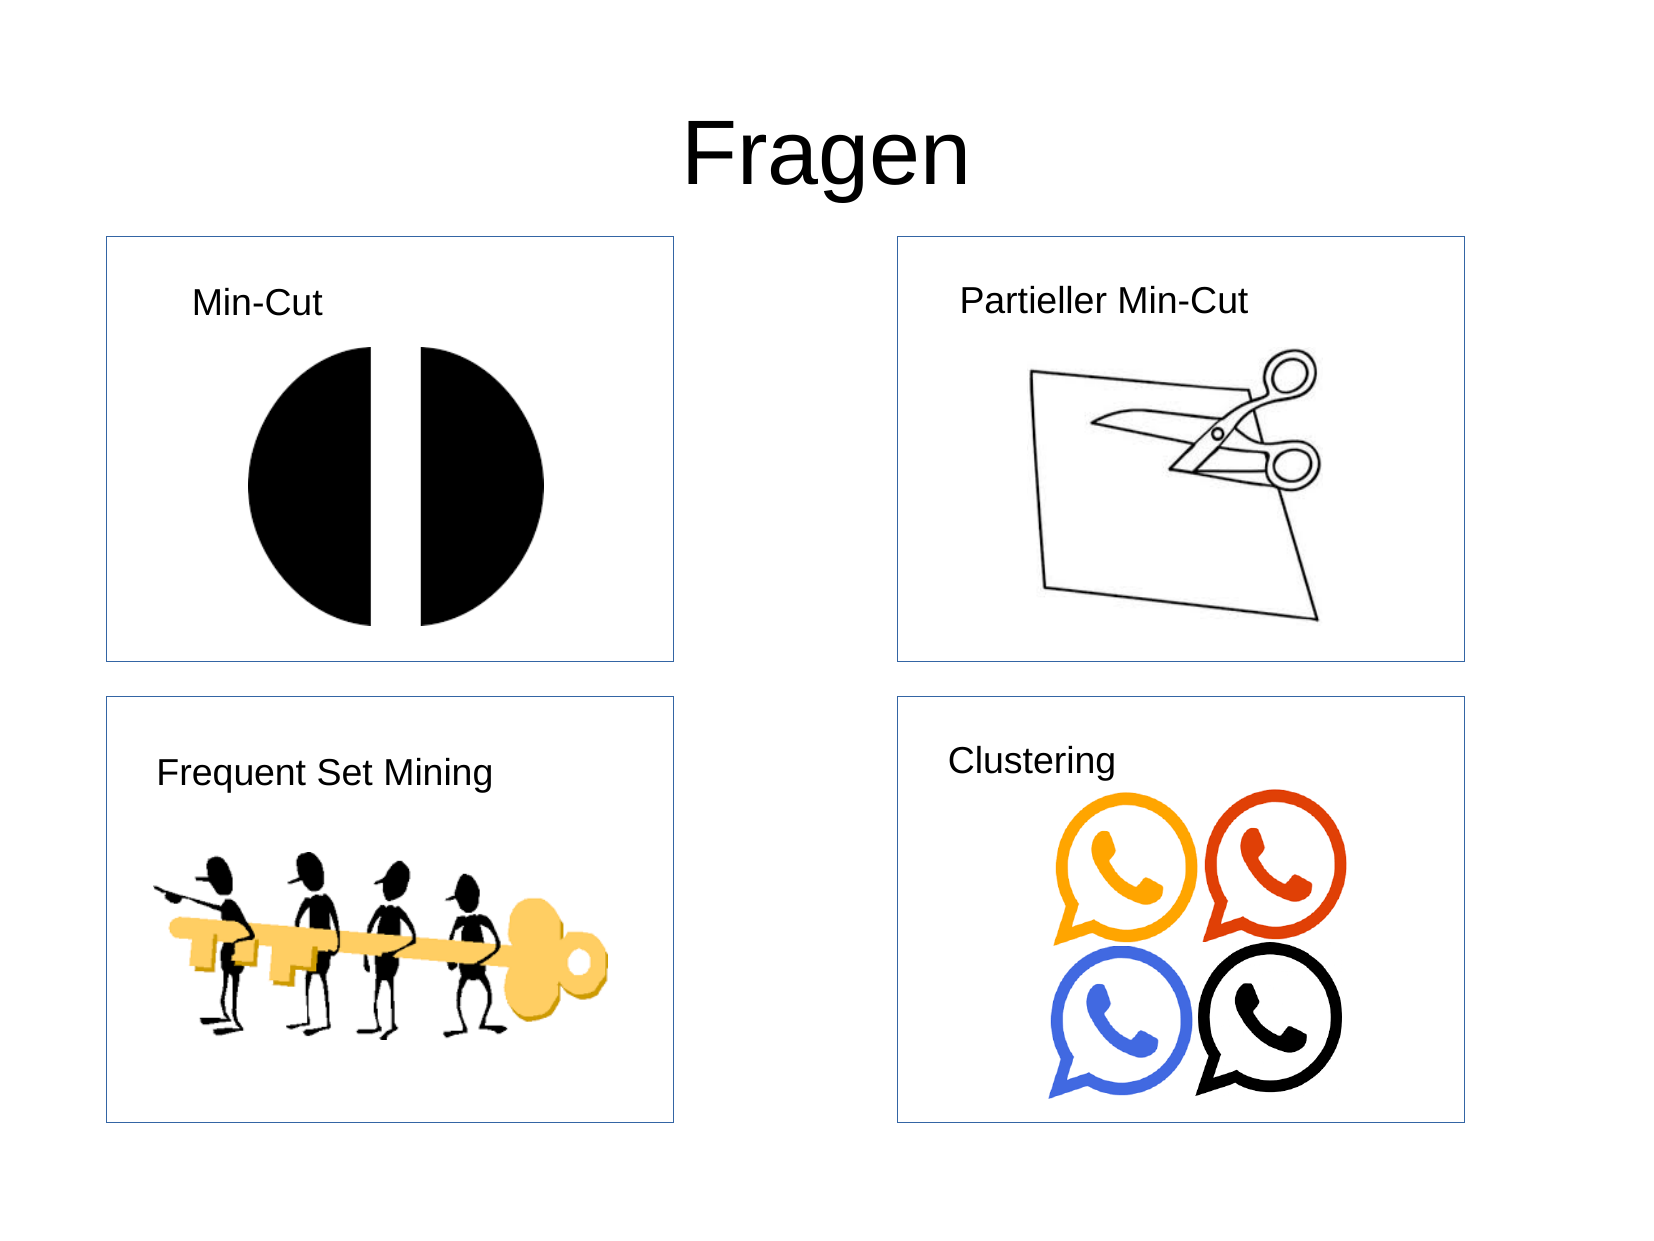

# Fragen
Partieller Min-Cut
Min-Cut
Clustering
Frequent Set Mining